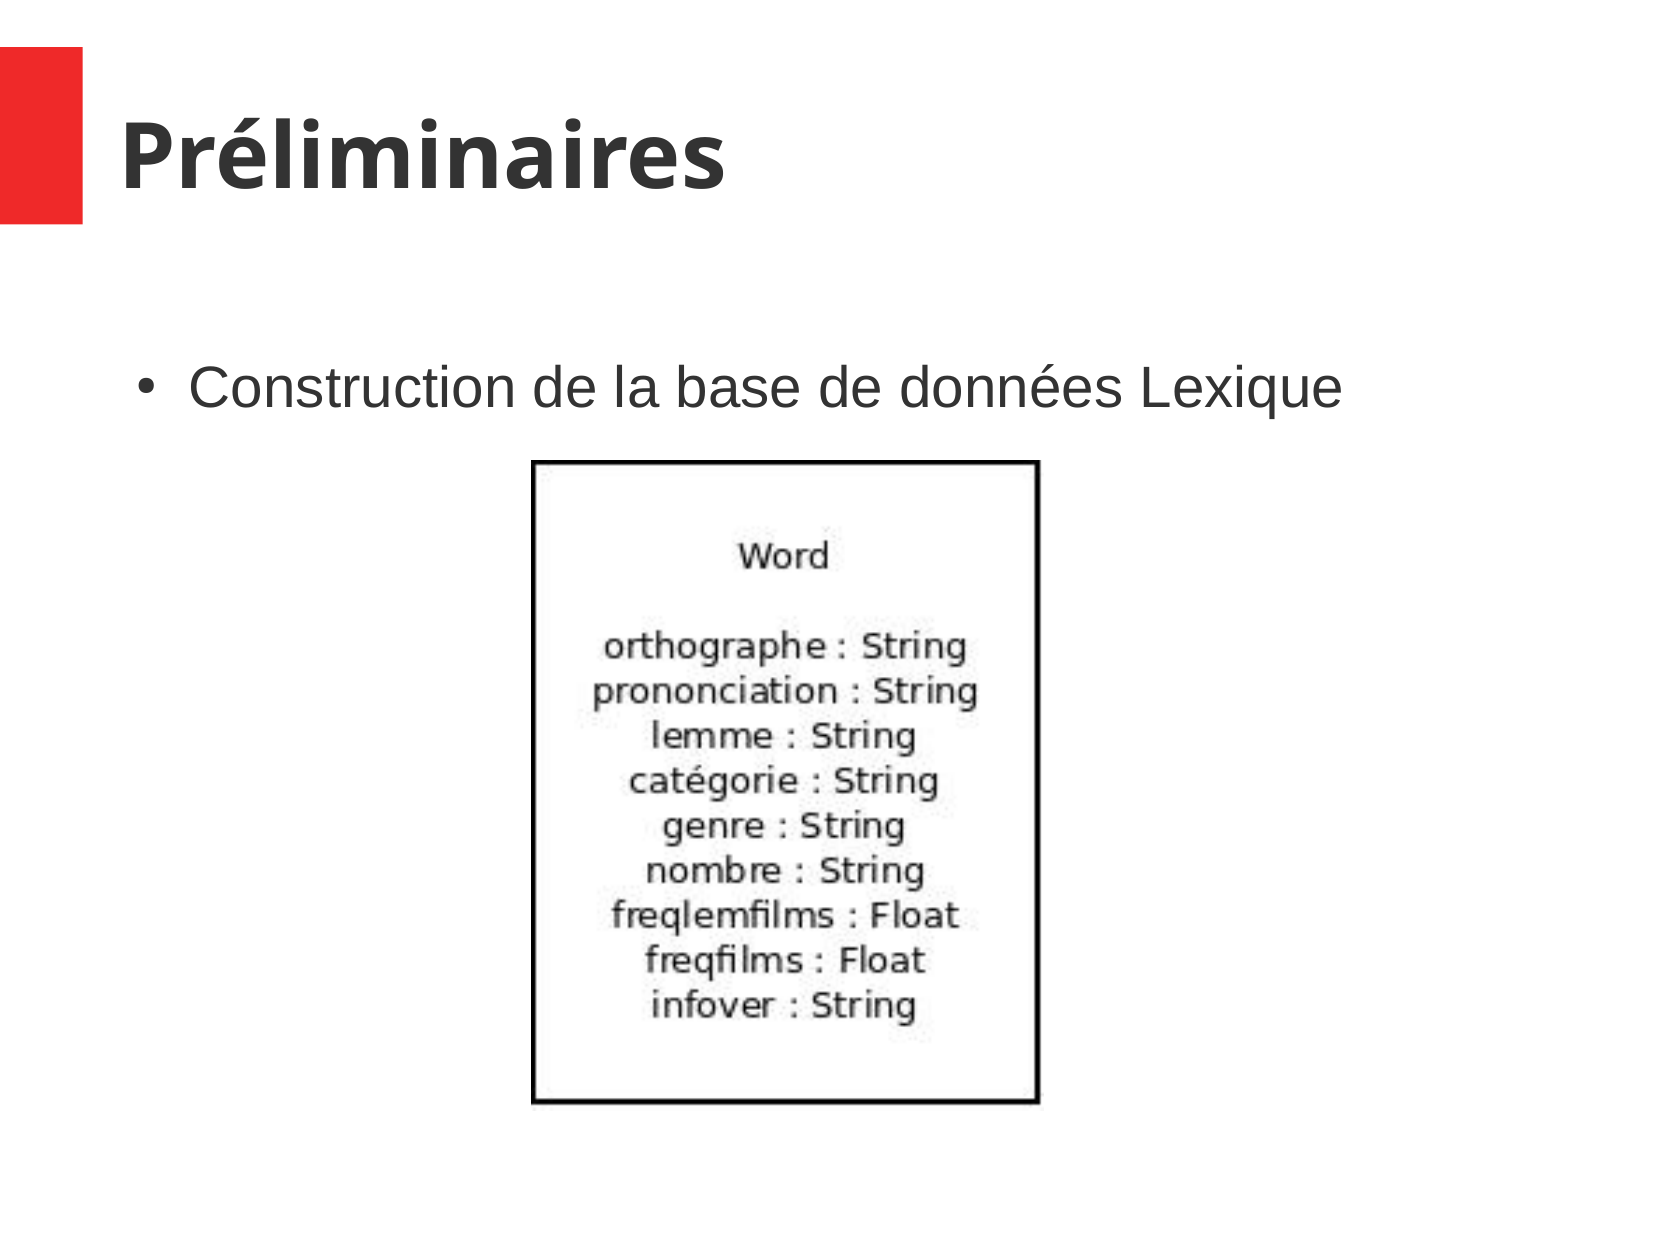

# Préliminaires
Construction de la base de données Lexique